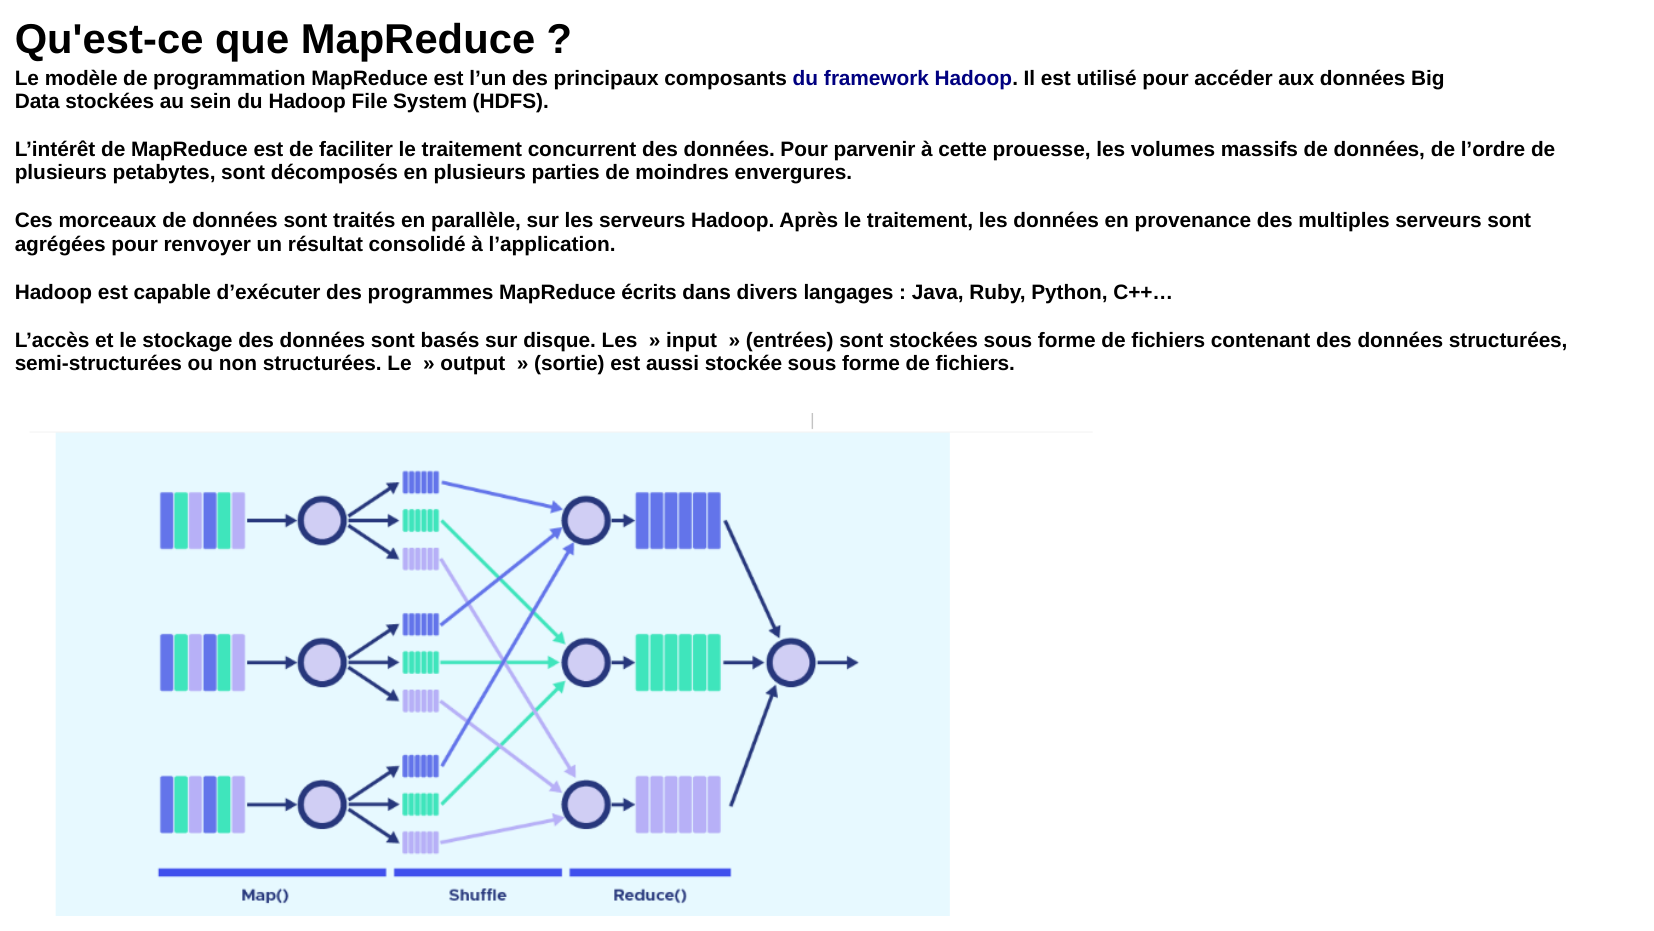

Qu'est-ce que MapReduce ?
Le modèle de programmation MapReduce est l’un des principaux composants du framework Hadoop. Il est utilisé pour accéder aux données Big Data stockées au sein du Hadoop File System (HDFS).
L’intérêt de MapReduce est de faciliter le traitement concurrent des données. Pour parvenir à cette prouesse, les volumes massifs de données, de l’ordre de plusieurs petabytes, sont décomposés en plusieurs parties de moindres envergures.
Ces morceaux de données sont traités en parallèle, sur les serveurs Hadoop. Après le traitement, les données en provenance des multiples serveurs sont agrégées pour renvoyer un résultat consolidé à l’application.
Hadoop est capable d’exécuter des programmes MapReduce écrits dans divers langages : Java, Ruby, Python, C++…
L’accès et le stockage des données sont basés sur disque. Les  » input  » (entrées) sont stockées sous forme de fichiers contenant des données structurées, semi-structurées ou non structurées. Le  » output  » (sortie) est aussi stockée sous forme de fichiers.